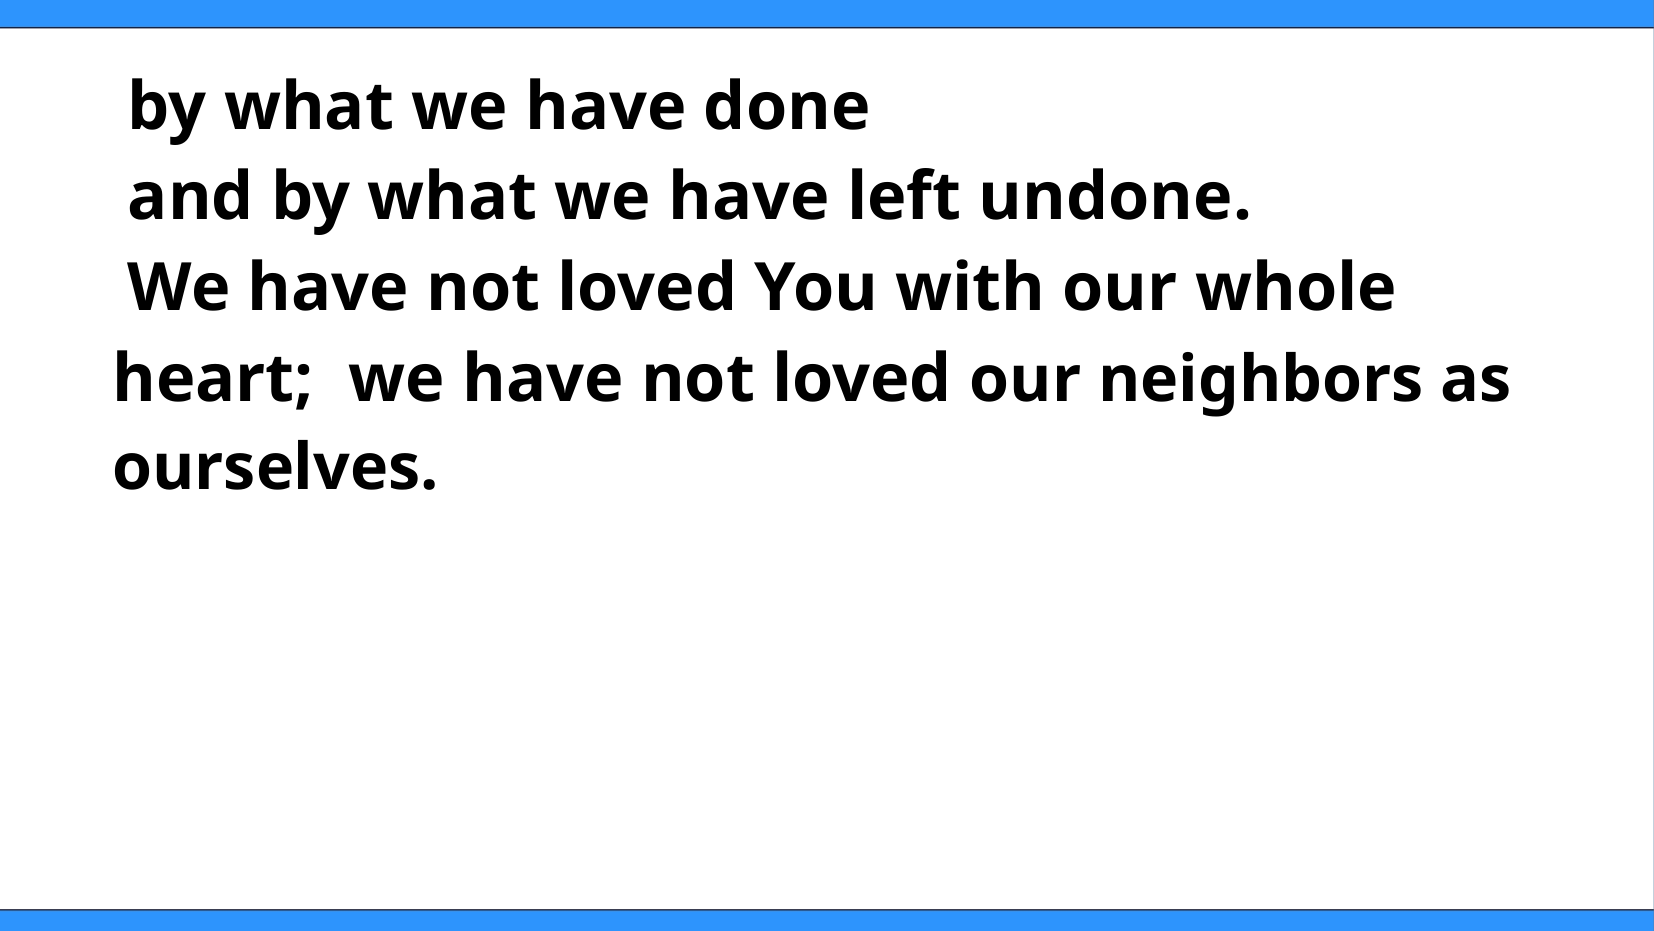

by what we have done
 and by what we have left undone.
 We have not loved You with our whole heart; we have not loved our neighbors as ourselves.